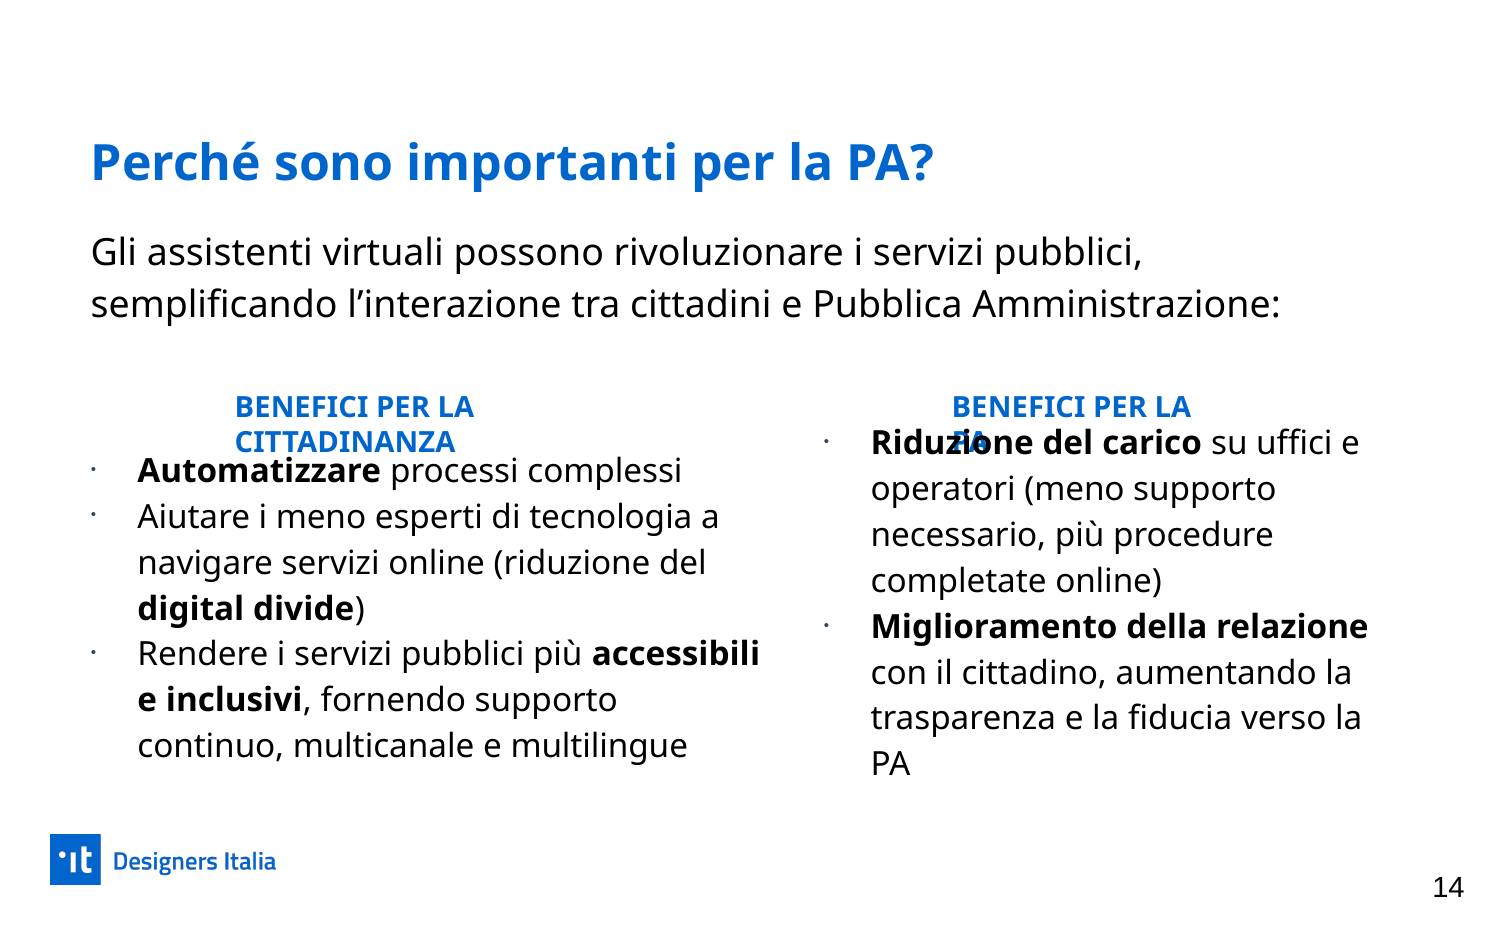

Perché sono importanti per la PA?
Gli assistenti virtuali possono rivoluzionare i servizi pubblici, semplificando l’interazione tra cittadini e Pubblica Amministrazione:
BENEFICI PER LA CITTADINANZA
BENEFICI PER LA PA
Riduzione del carico su uffici e operatori (meno supporto necessario, più procedure completate online)
Miglioramento della relazione con il cittadino, aumentando la trasparenza e la fiducia verso la PA
Automatizzare processi complessi
Aiutare i meno esperti di tecnologia a navigare servizi online (riduzione del digital divide)
Rendere i servizi pubblici più accessibili e inclusivi, fornendo supporto continuo, multicanale e multilingue